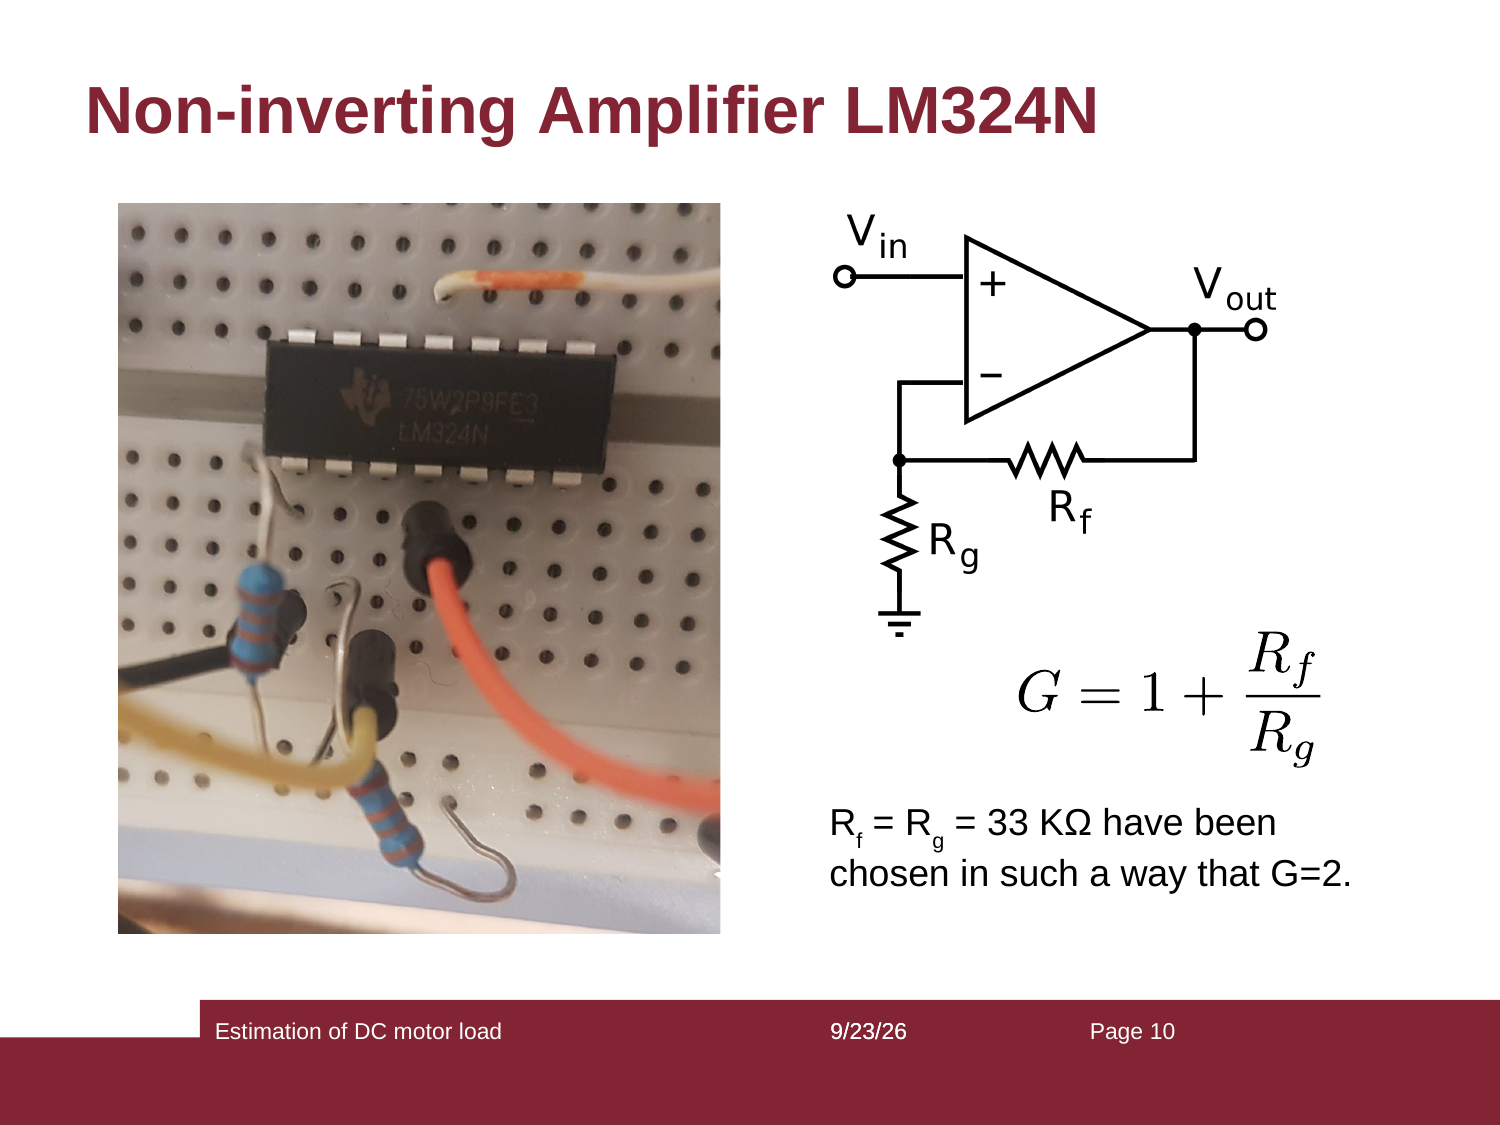

# Non-inverting Amplifier LM324N
Rf = Rg = 33 KΩ have been chosen in such a way that G=2.
Estimation of DC motor load
Page 10